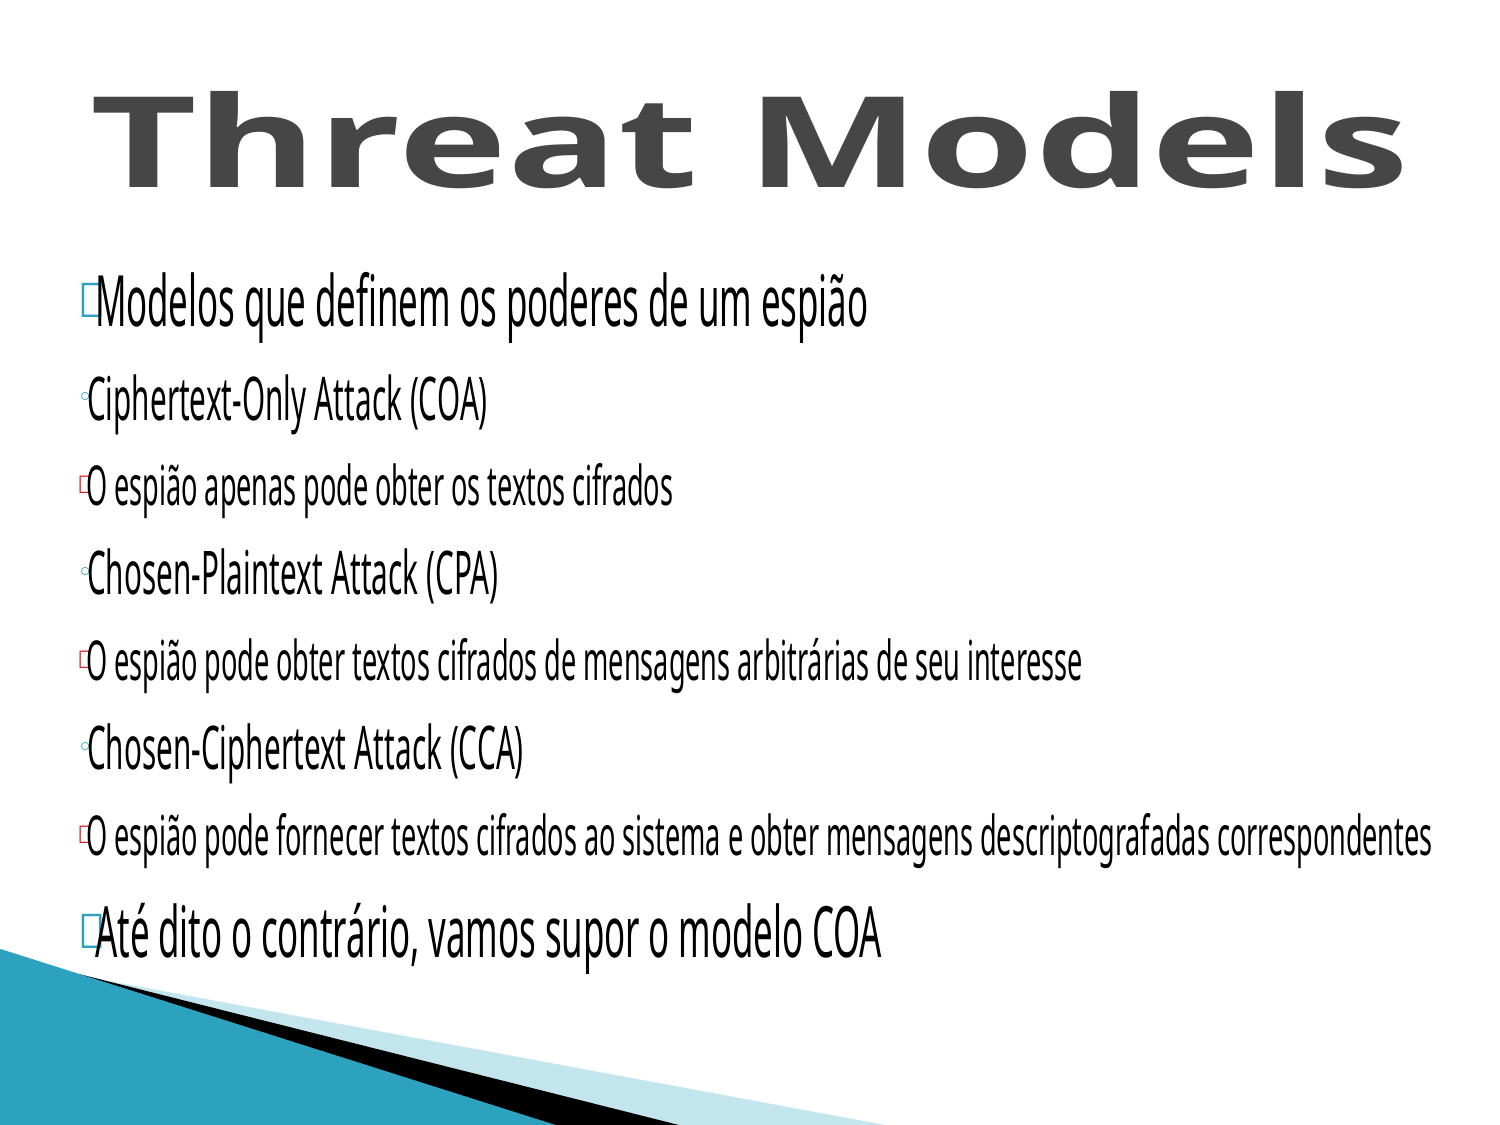

Threat Models
Modelos que definem os poderes de um espião
Ciphertext-Only Attack (COA)
O espião apenas pode obter os textos cifrados
Chosen-Plaintext Attack (CPA)
O espião pode obter textos cifrados de mensagens arbitrárias de seu interesse
Chosen-Ciphertext Attack (CCA)
O espião pode fornecer textos cifrados ao sistema e obter mensagens descriptografadas correspondentes
Até dito o contrário, vamos supor o modelo COA